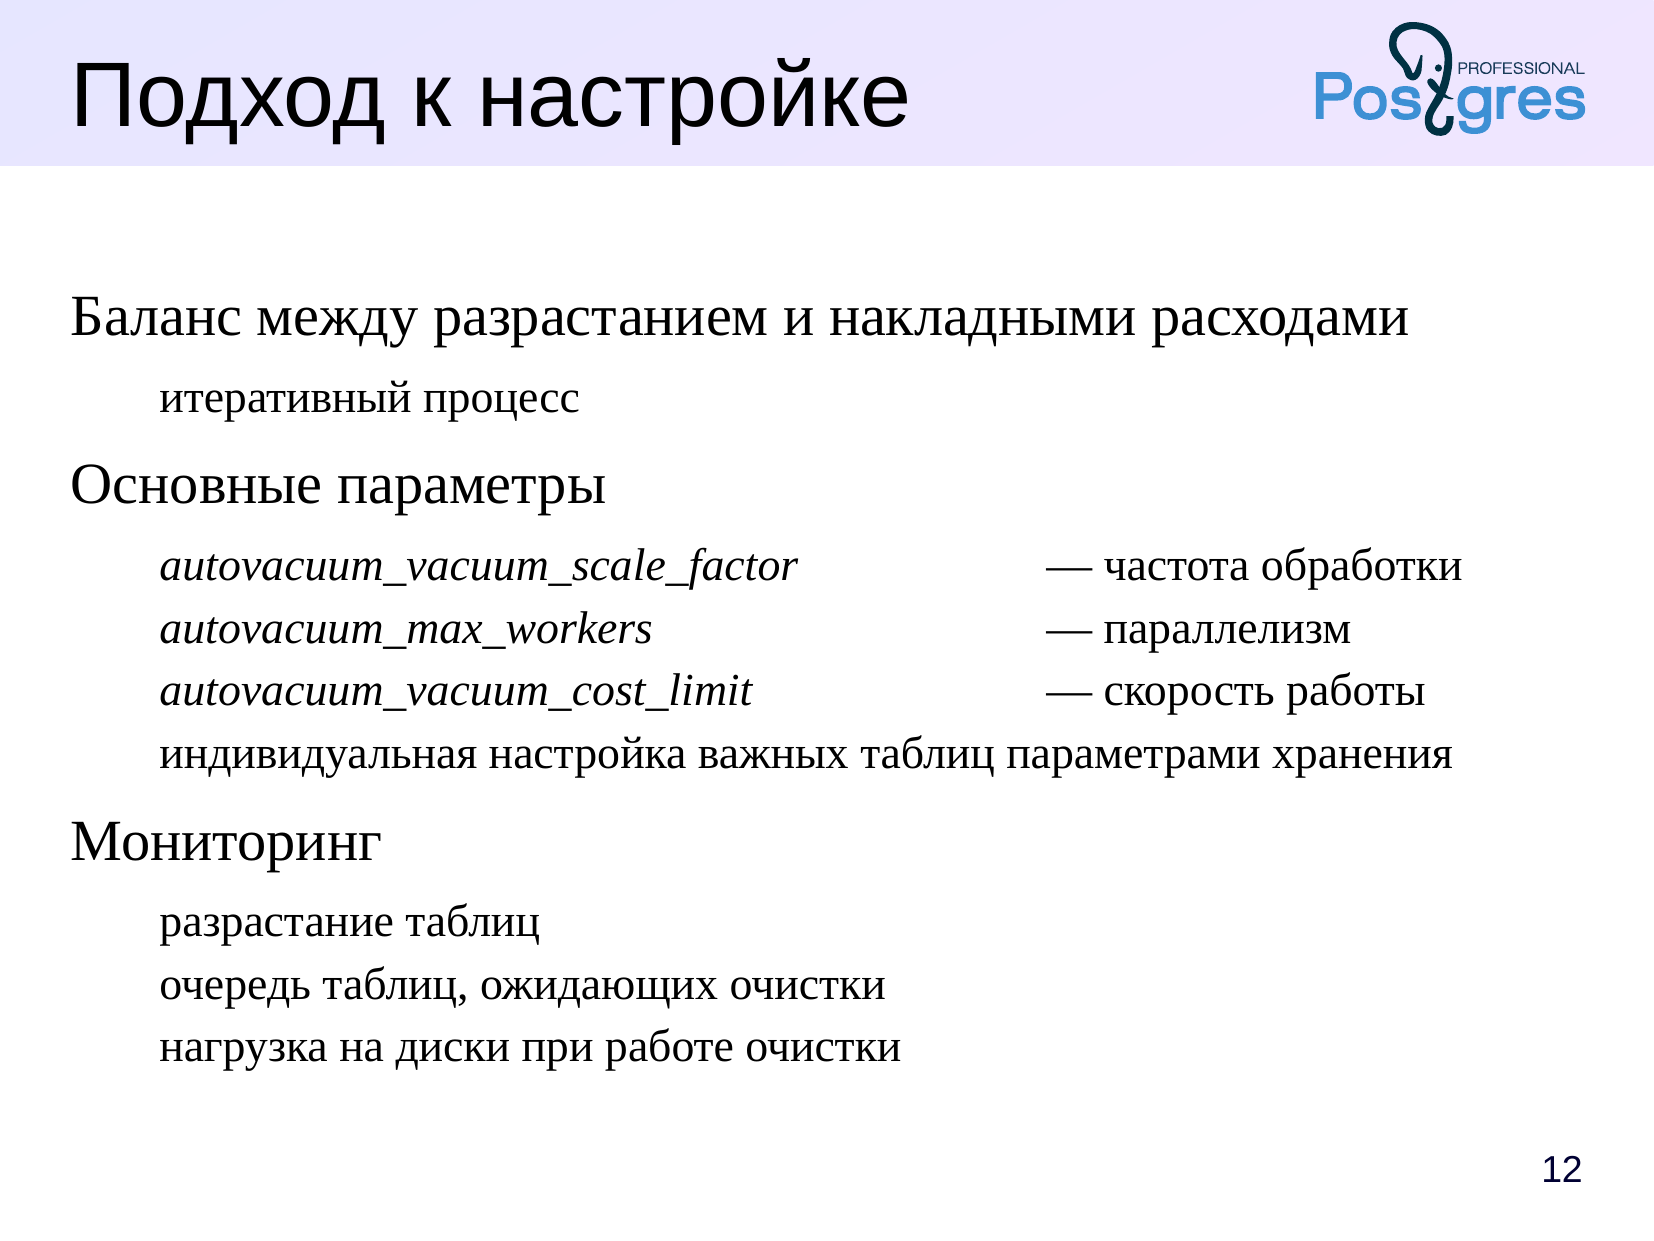

# Подход к настройке
Баланс между разрастанием и накладными расходами
итеративный процесс
Основные параметры
autovacuum_vacuum_scale_factor	— частота обработки
autovacuum_max_workers	— параллелизм
autovacuum_vacuum_cost_limit	— скорость работы
индивидуальная настройка важных таблиц параметрами хранения
Мониторинг
разрастание таблиц
очередь таблиц, ожидающих очистки
нагрузка на диски при работе очистки